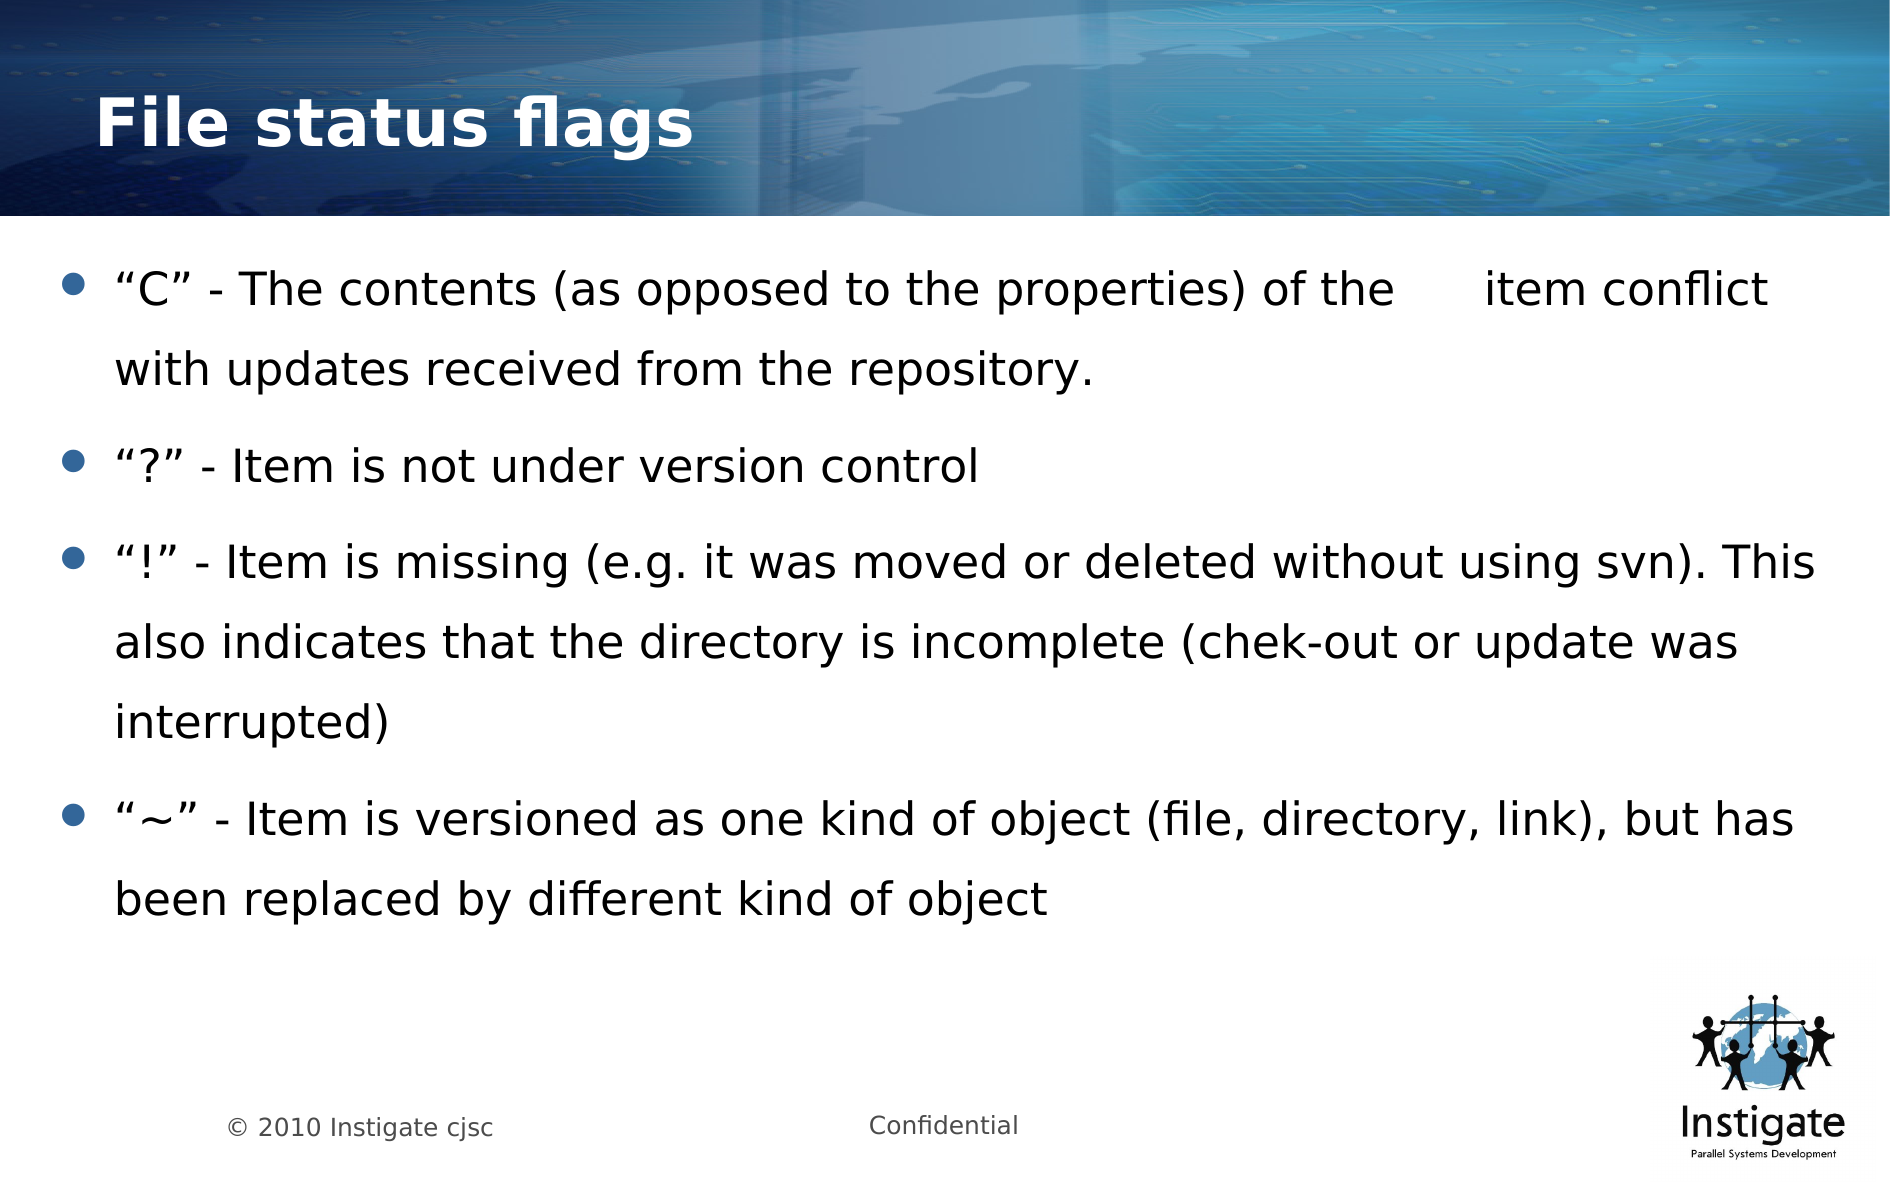

# File status flags
“C” - The contents (as opposed to the properties) of the 	item conflict with updates received from the repository.
“?” - Item is not under version control
“!” - Item is missing (e.g. it was moved or deleted without using svn). This also indicates that the directory is incomplete (chek-out or update was interrupted)
“~” - Item is versioned as one kind of object (file, directory, link), but has been replaced by different kind of object